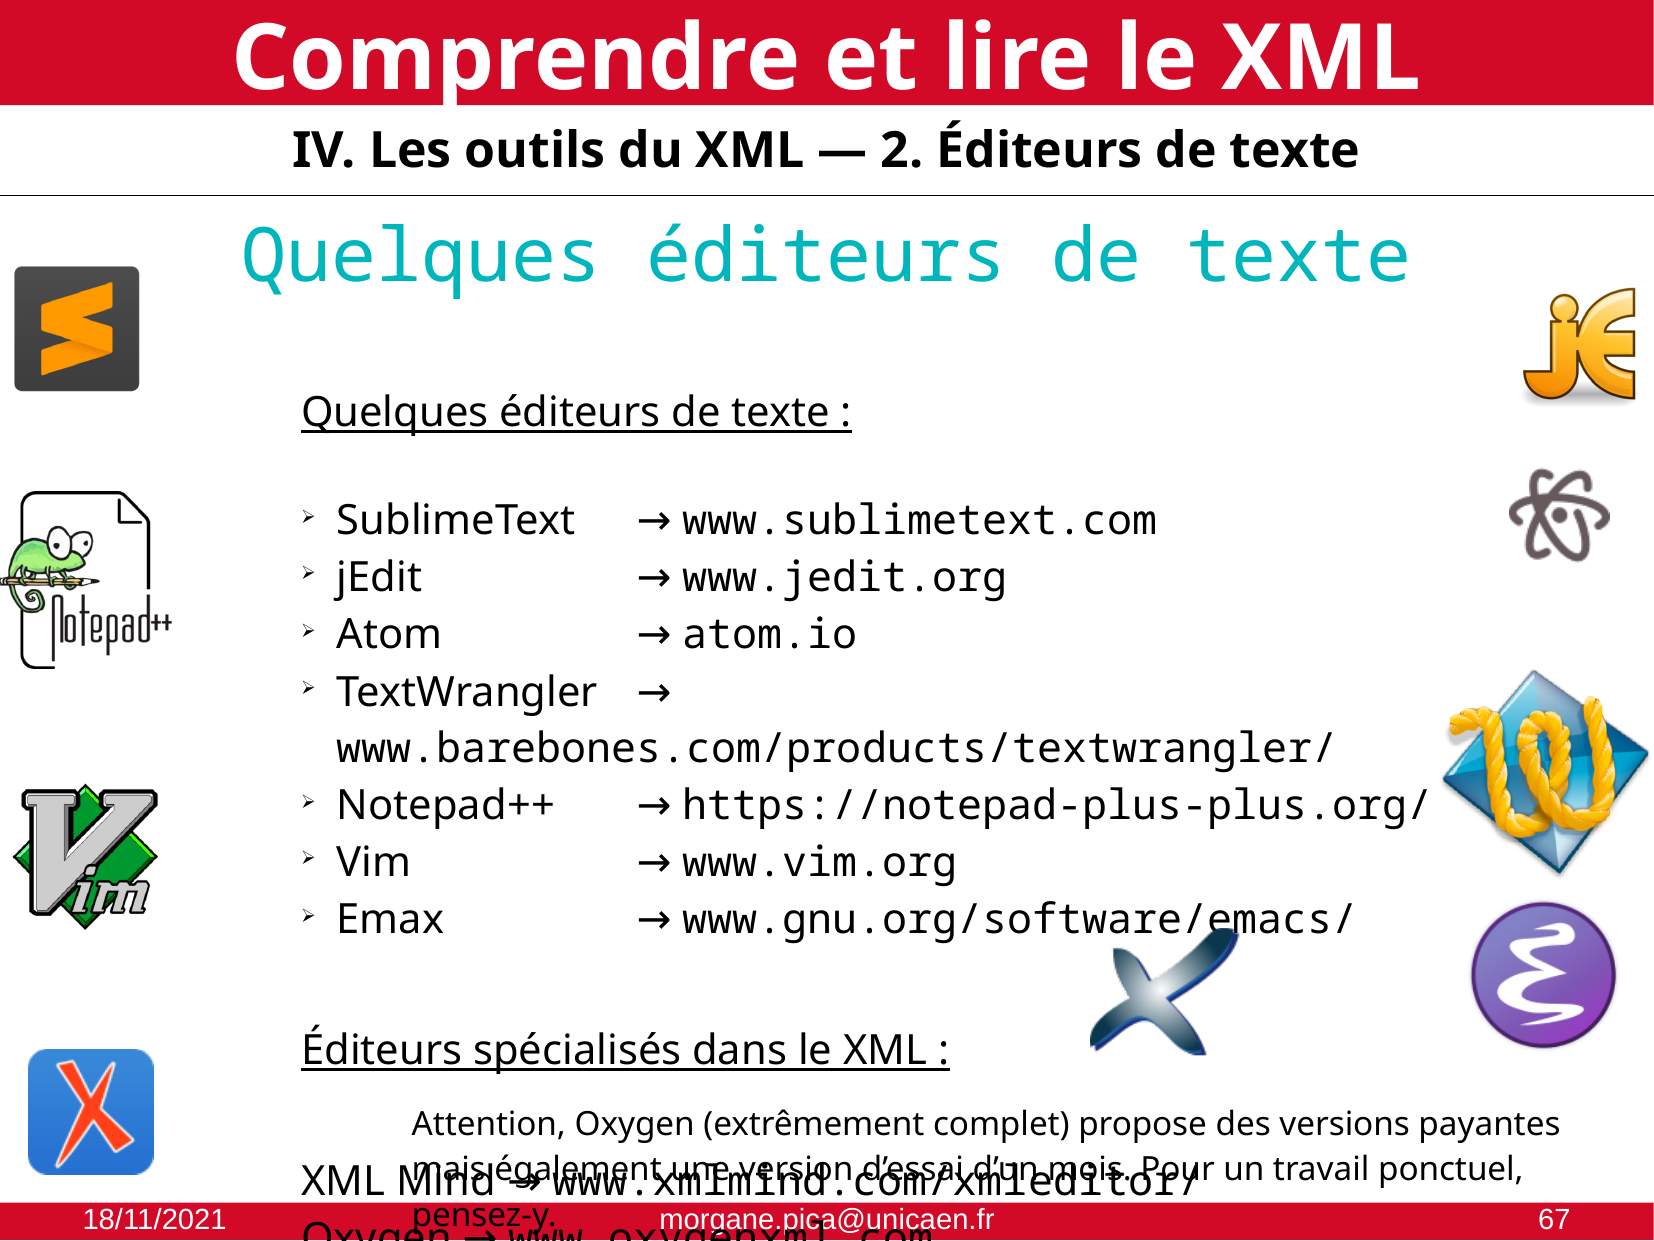

# Comprendre et lire le XML
IV. Les outils du XML — 2. Éditeurs de texte
Quelques éditeurs de texte
Quelques éditeurs de texte :
SublimeText 	→ www.sublimetext.com
jEdit			→ www.jedit.org
Atom			→ atom.io
TextWrangler 	→ www.barebones.com/products/textwrangler/
Notepad++		→ https://notepad-plus-plus.org/
Vim 			→ www.vim.org
Emax 			→ www.gnu.org/software/emacs/
Éditeurs spécialisés dans le XML :
XML Mind → www.xmlmind.com/xmleditor/
Oxygen → www.oxygenxml.com
Attention, Oxygen (extrêmement complet) propose des versions payantes mais également une version d’essai d’un mois. Pour un travail ponctuel, pensez-y.
18/11/2021
morgane.pica@unicaen.fr
67